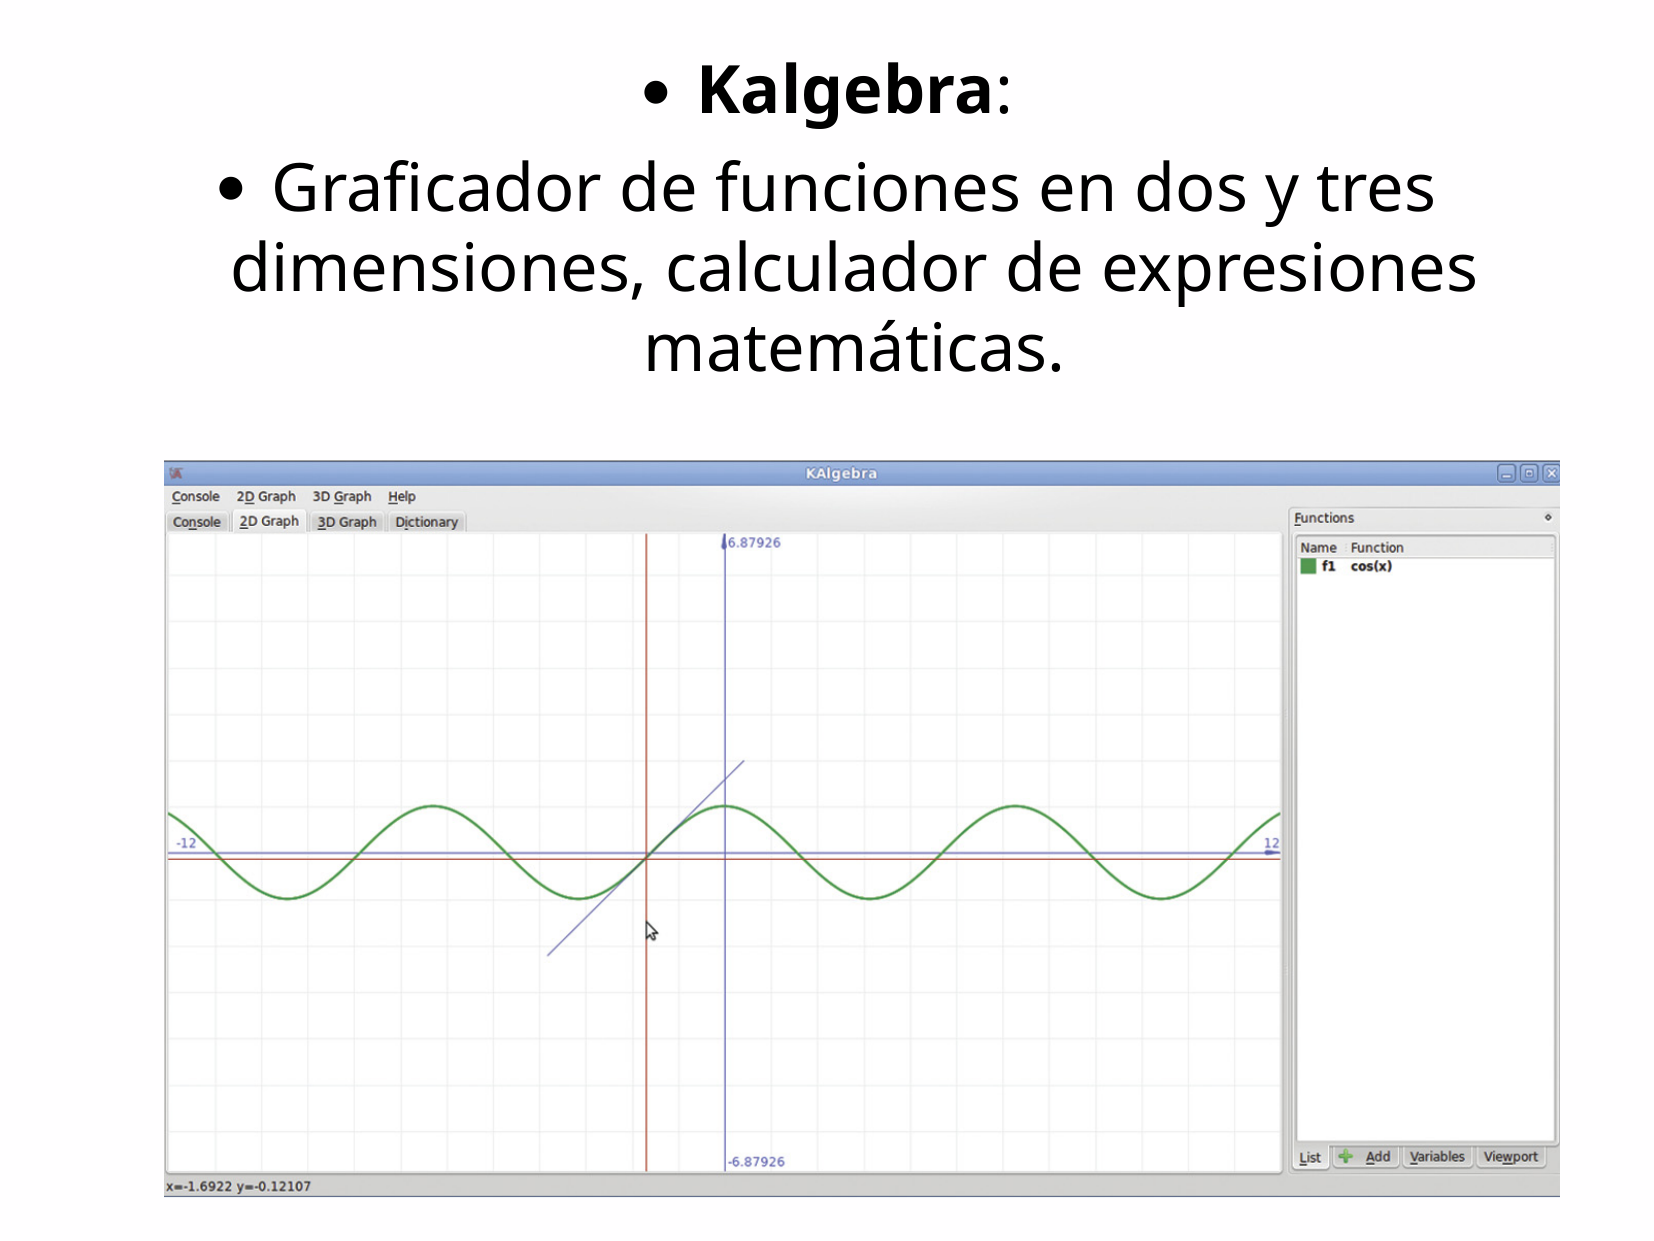

# Kalgebra:
Graficador de funciones en dos y tres dimensiones, calculador de expresiones matemáticas.